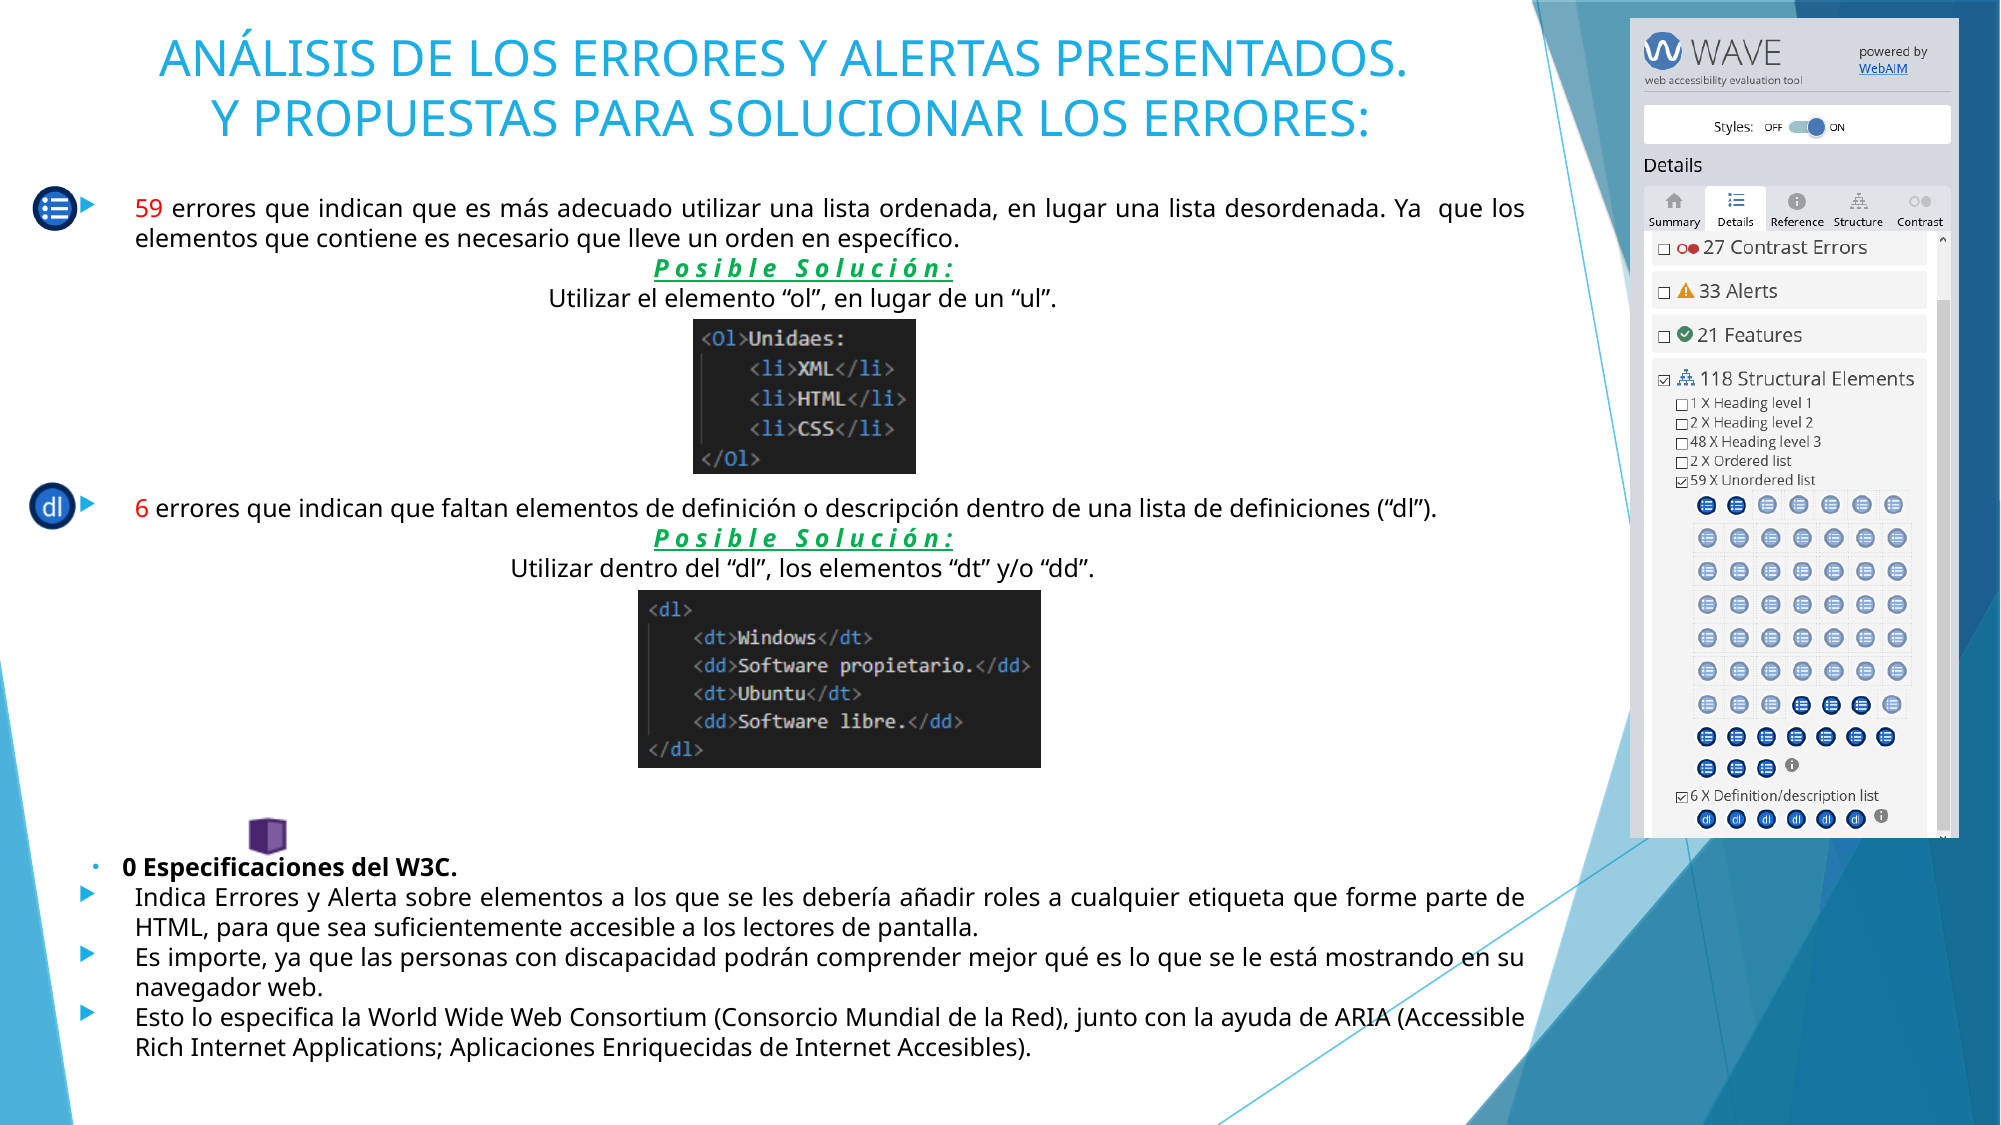

ANÁLISIS DE LOS ERRORES Y ALERTAS PRESENTADOS.
Y PROPUESTAS PARA SOLUCIONAR LOS ERRORES:
# 59 errores que indican que es más adecuado utilizar una lista ordenada, en lugar una lista desordenada. Ya que los elementos que contiene es necesario que lleve un orden en específico.
Posible Solución:
Utilizar el elemento “ol”, en lugar de un “ul”.
6 errores que indican que faltan elementos de definición o descripción dentro de una lista de definiciones (“dl”).
Posible Solución:
Utilizar dentro del “dl”, los elementos “dt” y/o “dd”.
0 Especificaciones del W3C.
Indica Errores y Alerta sobre elementos a los que se les debería añadir roles a cualquier etiqueta que forme parte de HTML, para que sea suficientemente accesible a los lectores de pantalla.
Es importe, ya que las personas con discapacidad podrán comprender mejor qué es lo que se le está mostrando en su navegador web.
Esto lo especifica la World Wide Web Consortium (Consorcio Mundial de la Red), junto con la ayuda de ARIA (Accessible Rich Internet Applications; Aplicaciones Enriquecidas de Internet Accesibles).